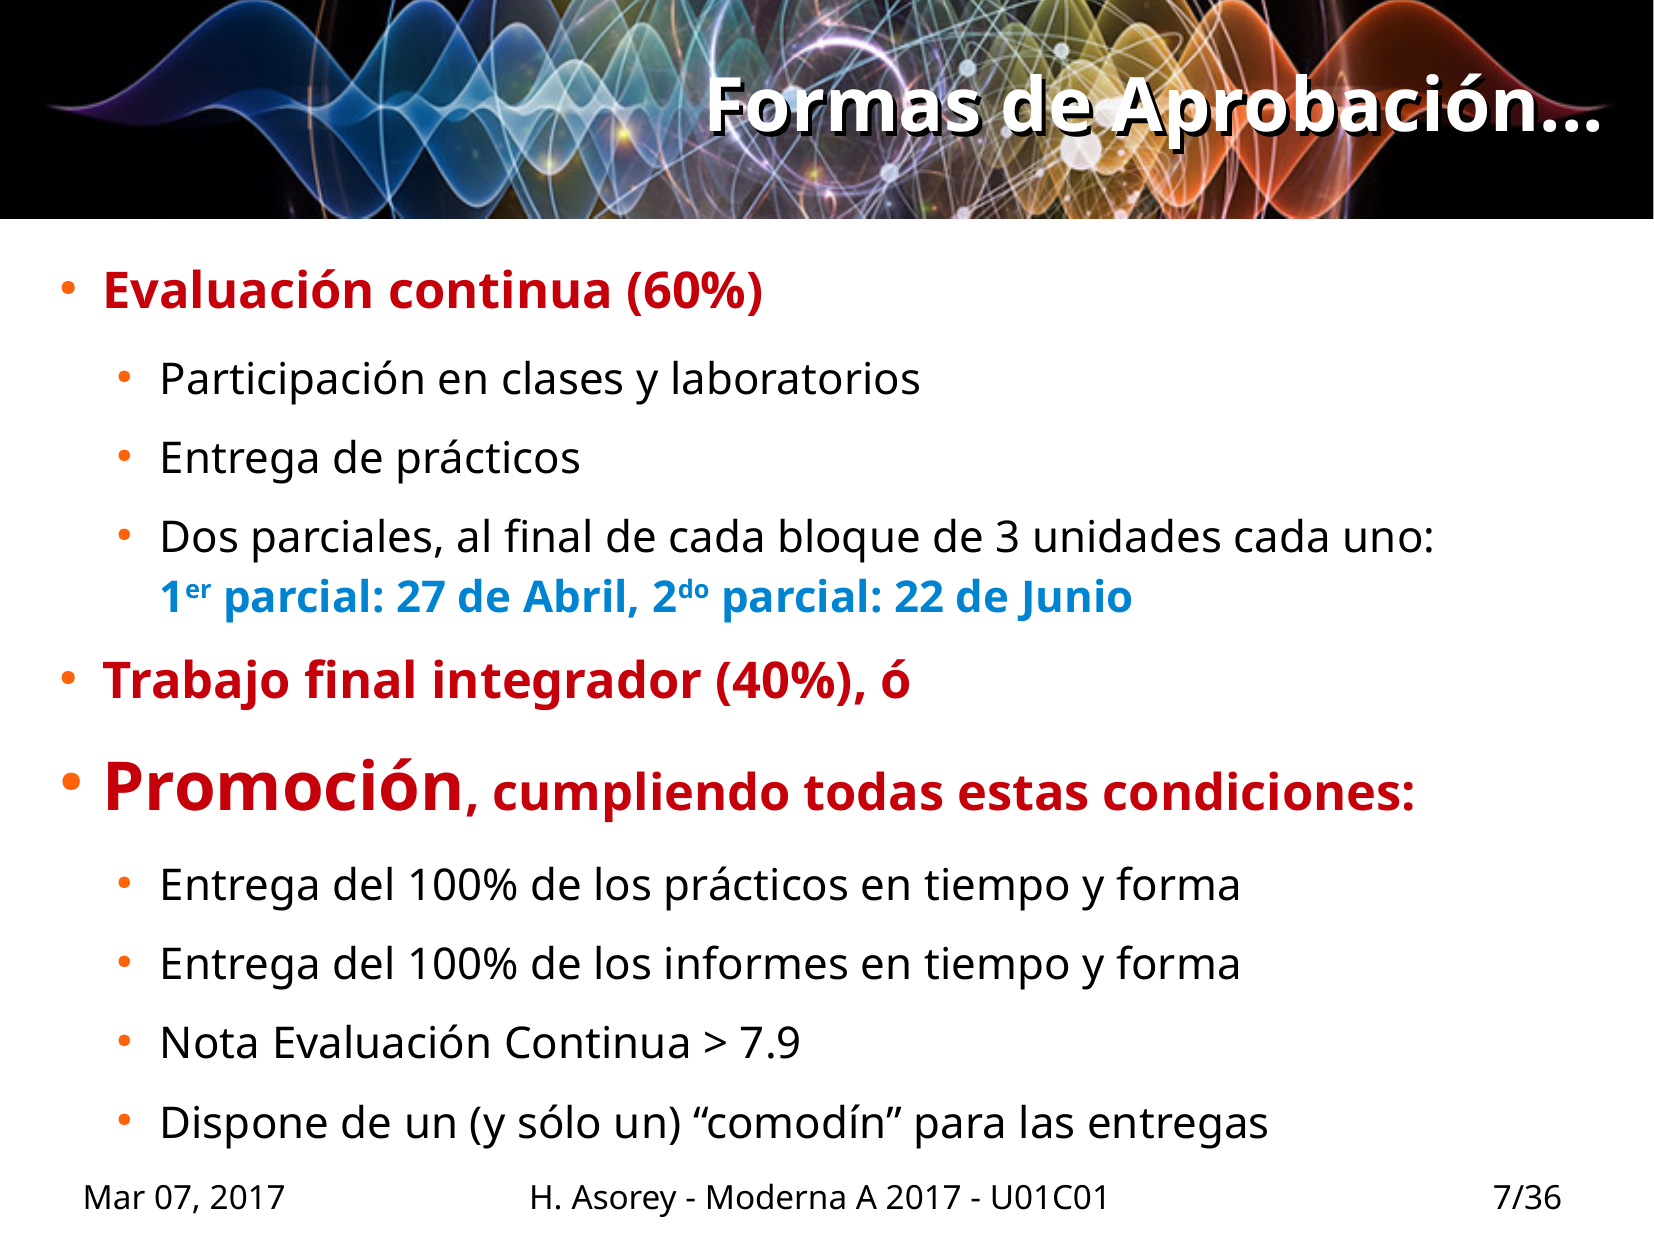

# Formas de Aprobación...
Evaluación continua (60%)
Participación en clases y laboratorios
Entrega de prácticos
Dos parciales, al final de cada bloque de 3 unidades cada uno:
1er parcial: 27 de Abril, 2do parcial: 22 de Junio
Trabajo final integrador (40%), ó
Promoción, cumpliendo todas estas condiciones:
Entrega del 100% de los prácticos en tiempo y forma
Entrega del 100% de los informes en tiempo y forma
Nota Evaluación Continua > 7.9
Dispone de un (y sólo un) “comodín” para las entregas
Mar 07, 2017
H. Asorey - Moderna A 2017 - U01C01
7